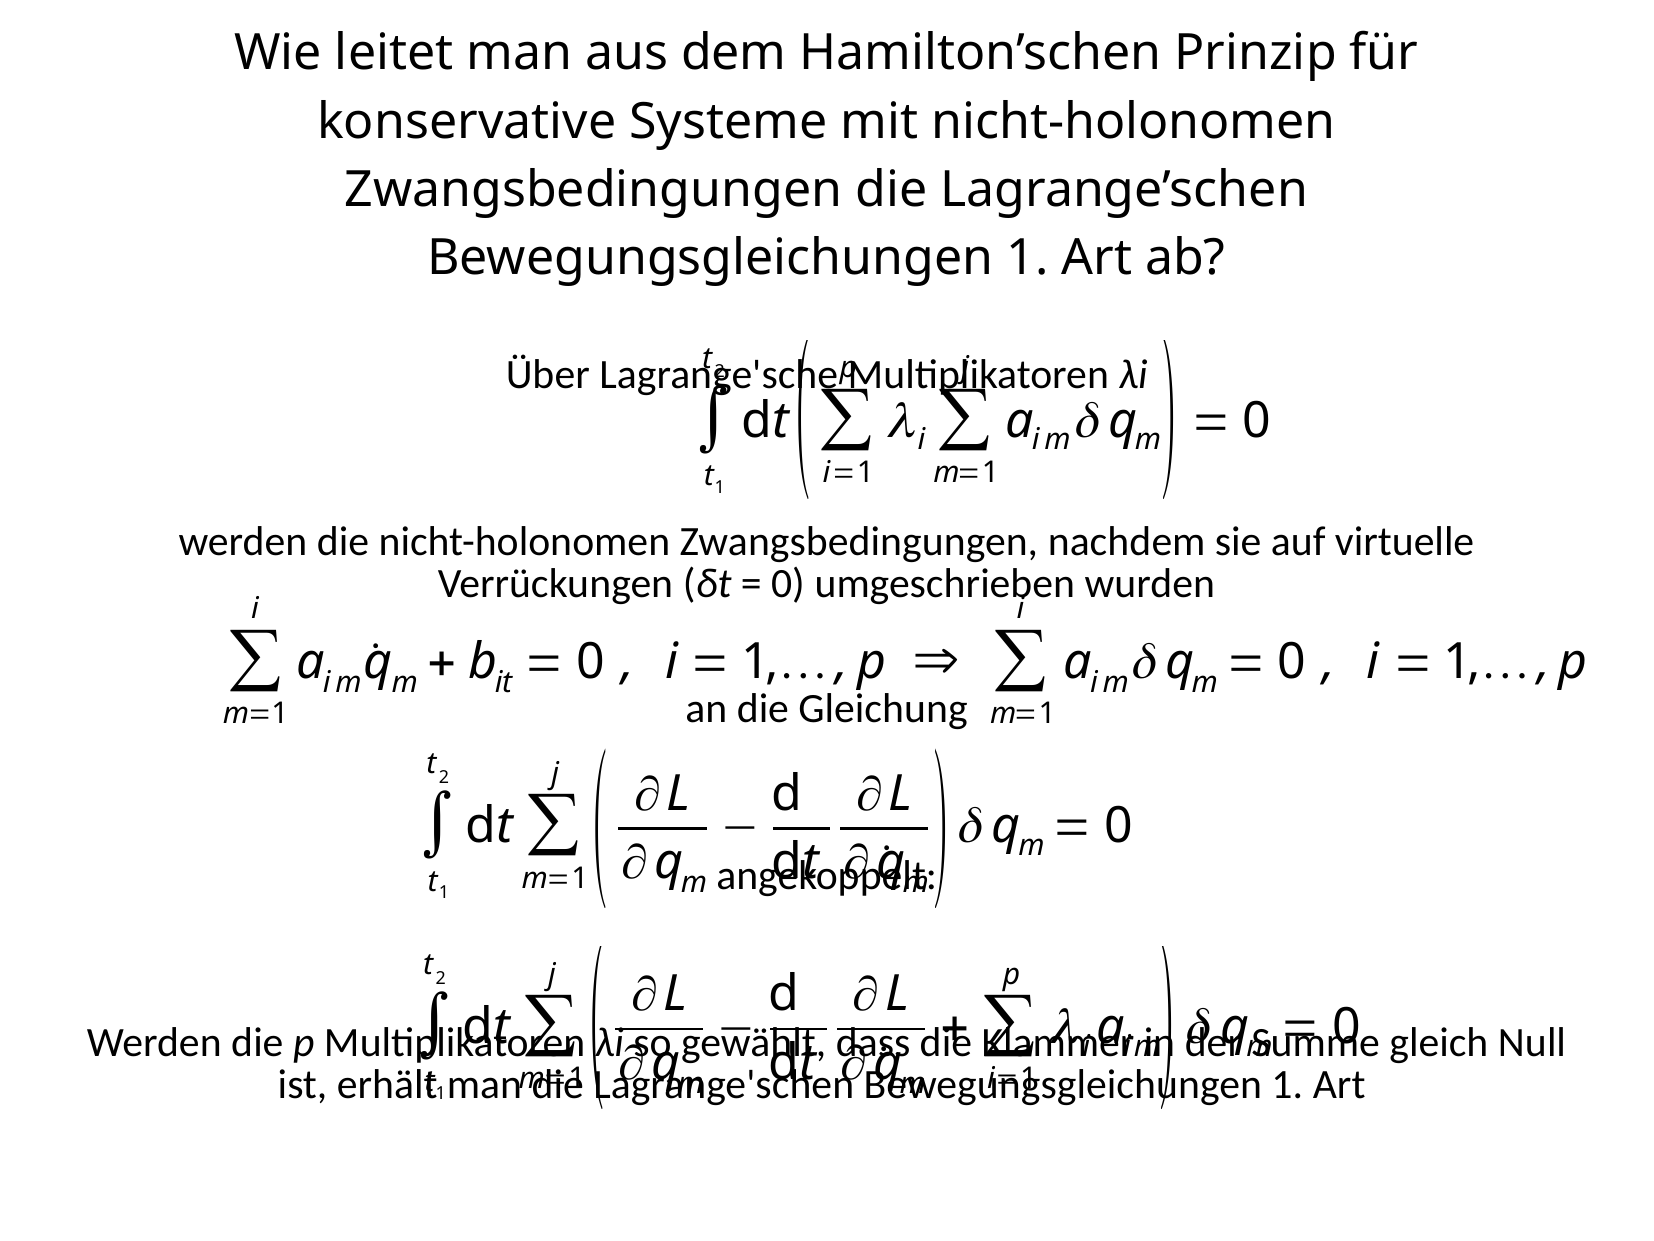

# Wie leitet man aus dem Hamilton’schen Prinzip für konservative Systeme mit nicht-holonomen Zwangsbedingungen die Lagrange’schen Bewegungsgleichungen 1. Art ab?
Über Lagrange'sche Multiplikatoren λi
werden die nicht-holonomen Zwangsbedingungen, nachdem sie auf virtuelle Verrückungen (δt = 0) umgeschrieben wurden
an die Gleichung
angekoppelt:
Werden die p Multiplikatoren λi so gewählt, dass die Klammer in der Summe gleich Null ist, erhält man die Lagrange'schen Bewegungsgleichungen 1. Art